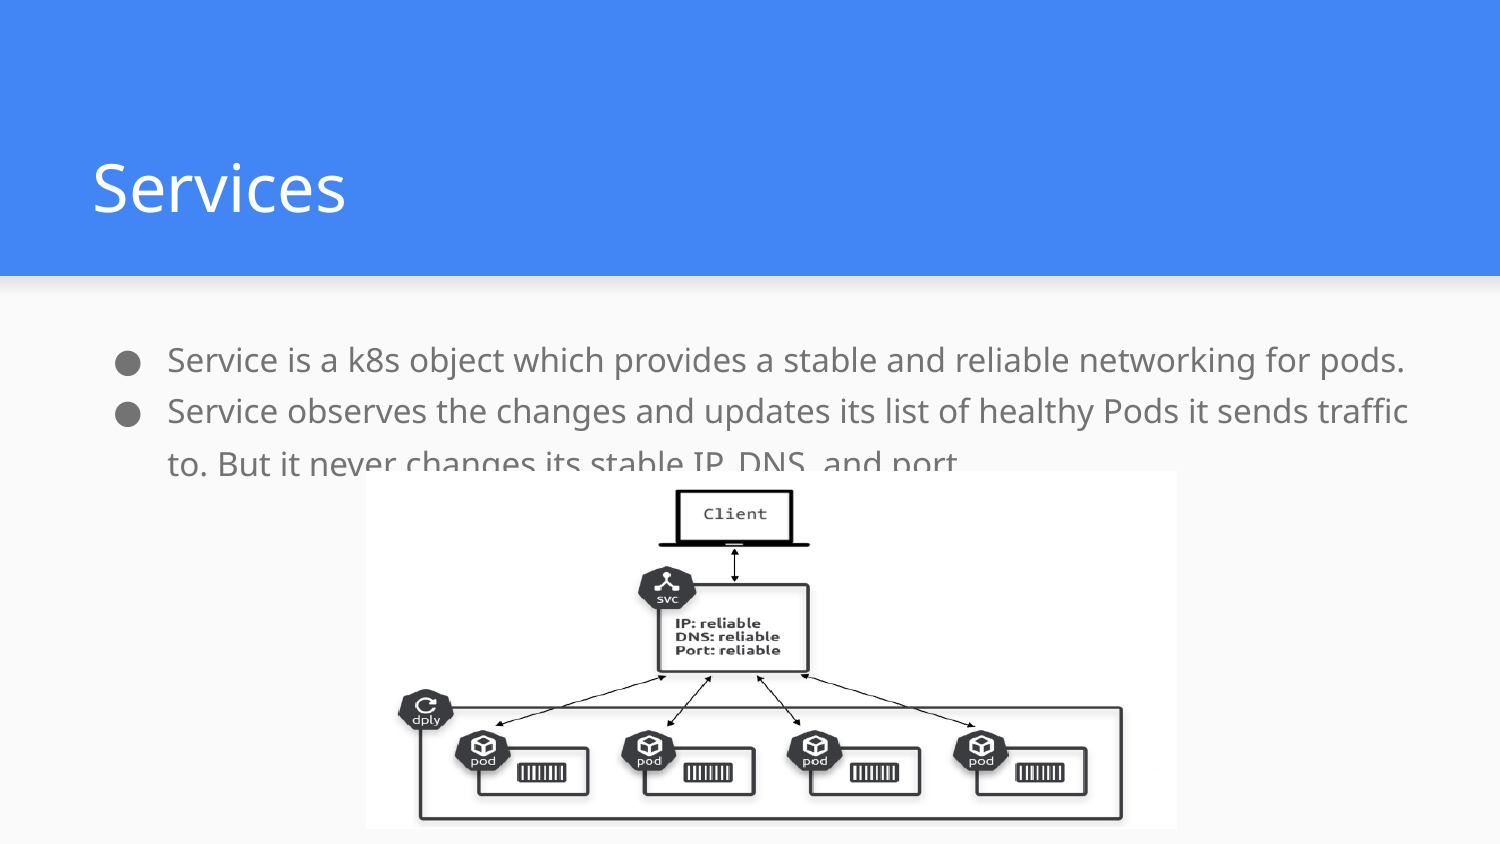

# Services
Service is a k8s object which provides a stable and reliable networking for pods.
Service observes the changes and updates its list of healthy Pods it sends traffic to. But it never changes its stable IP, DNS, and port.